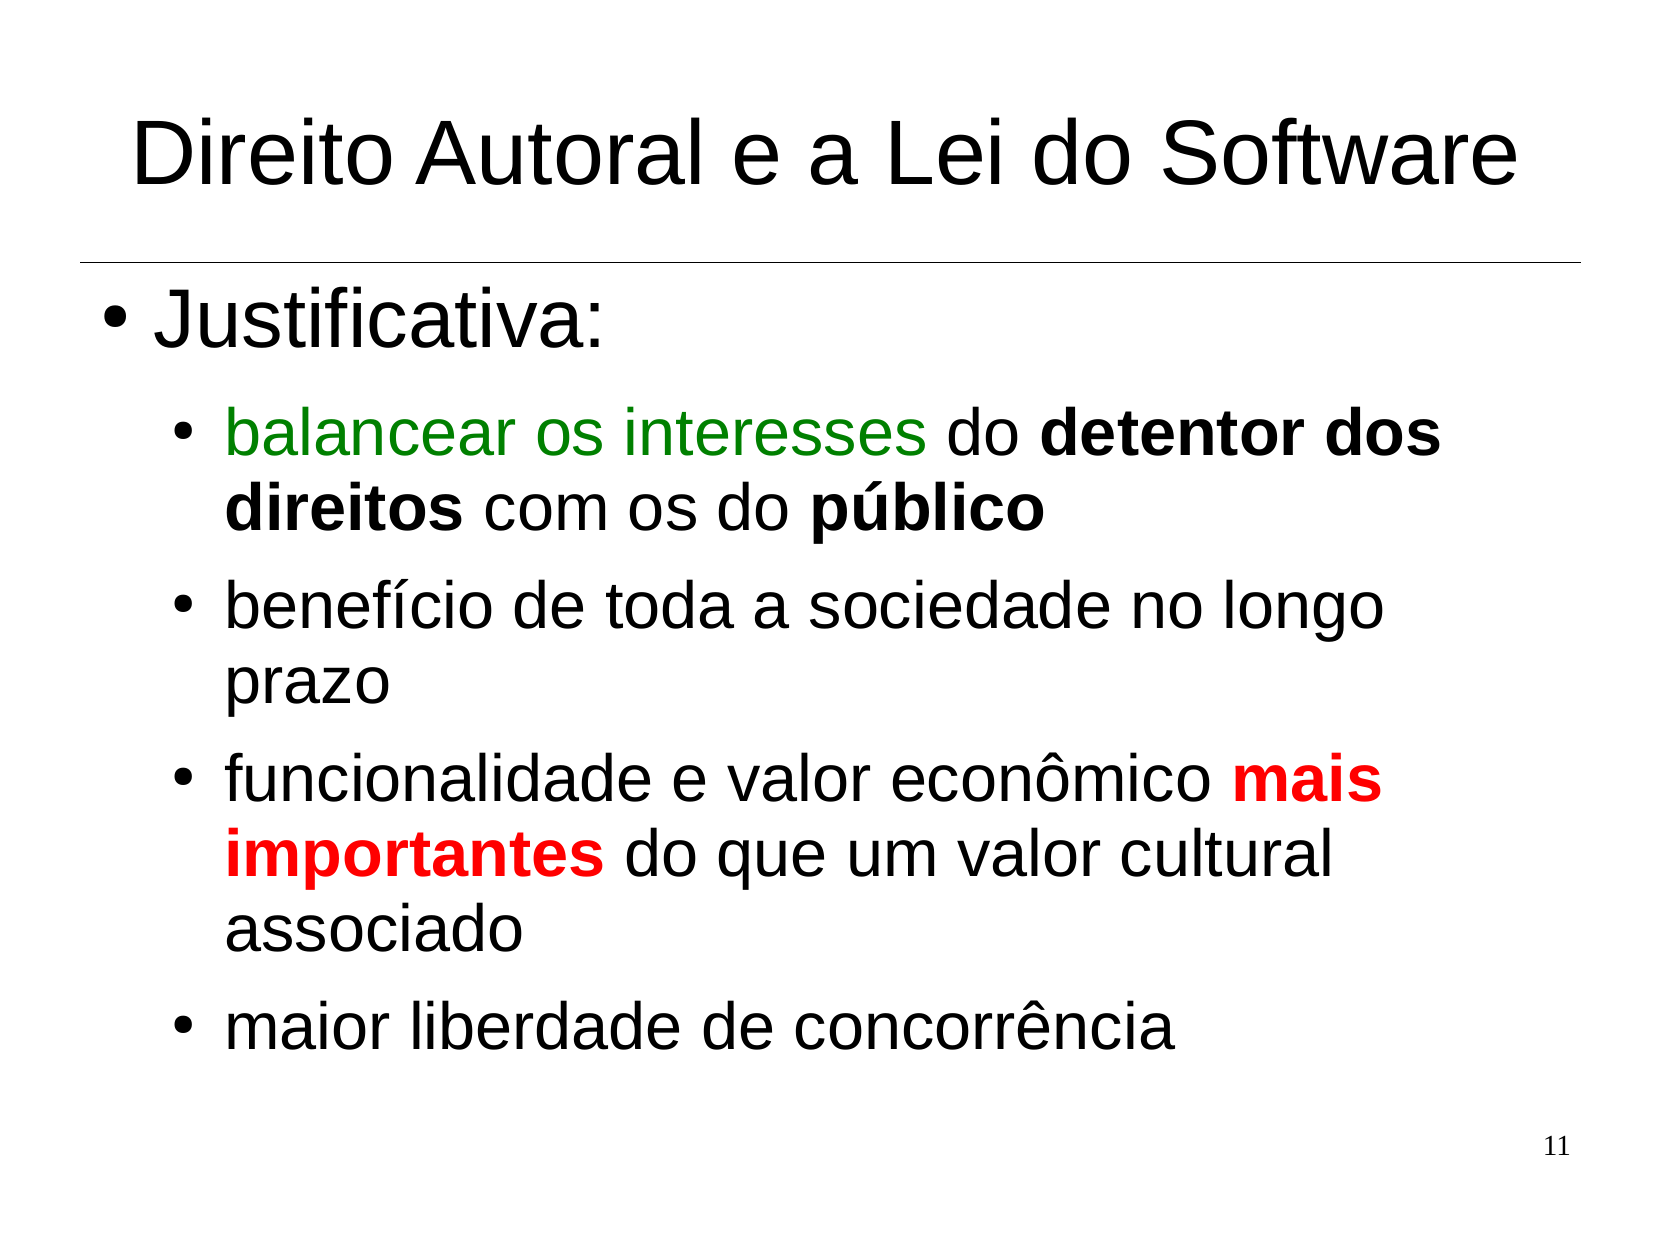

# Direito Autoral e a Lei do Software
Justificativa:
balancear os interesses do detentor dos direitos com os do público
benefício de toda a sociedade no longo prazo
funcionalidade e valor econômico mais importantes do que um valor cultural associado
maior liberdade de concorrência
11